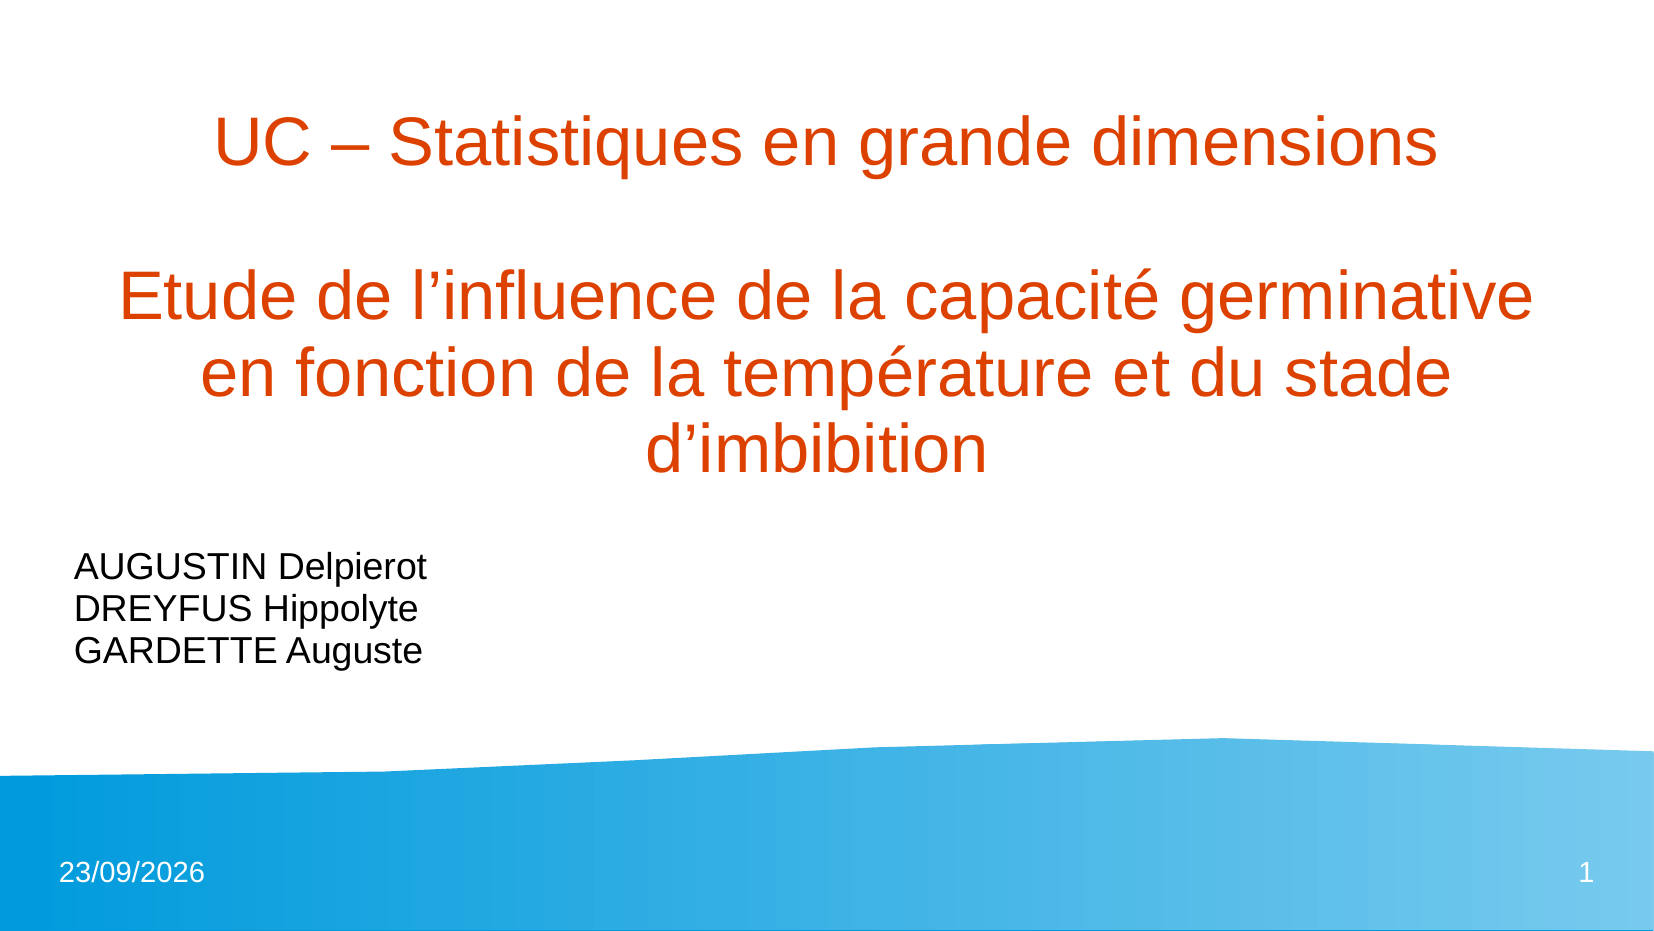

# UC – Statistiques en grande dimensions Etude de l’influence de la capacité germinative en fonction de la température et du stade d’imbibition
AUGUSTIN Delpierot
DREYFUS Hippolyte
GARDETTE Auguste